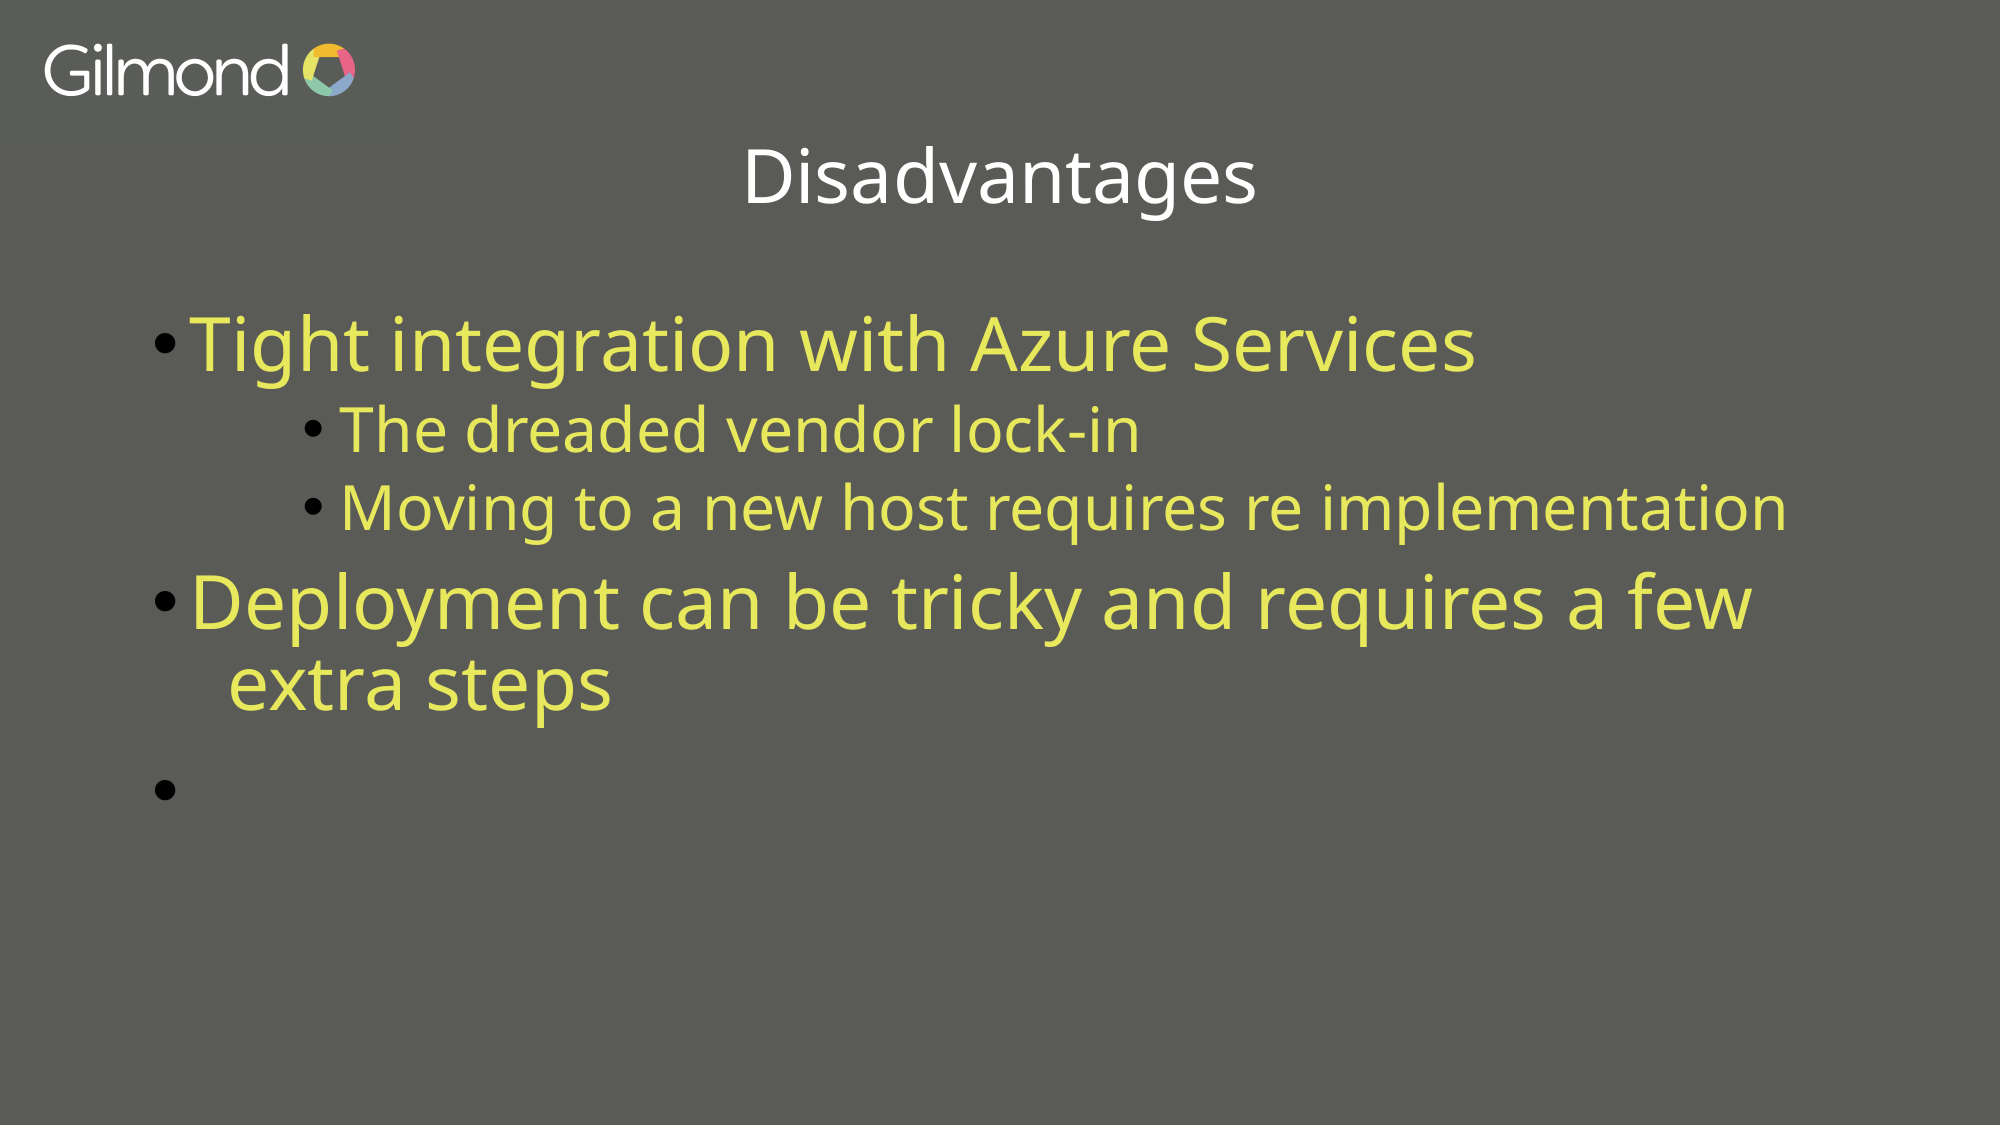

# Disadvantages
Tight integration with Azure Services
The dreaded vendor lock-in
Moving to a new host requires re implementation
Deployment can be tricky and requires a few extra steps